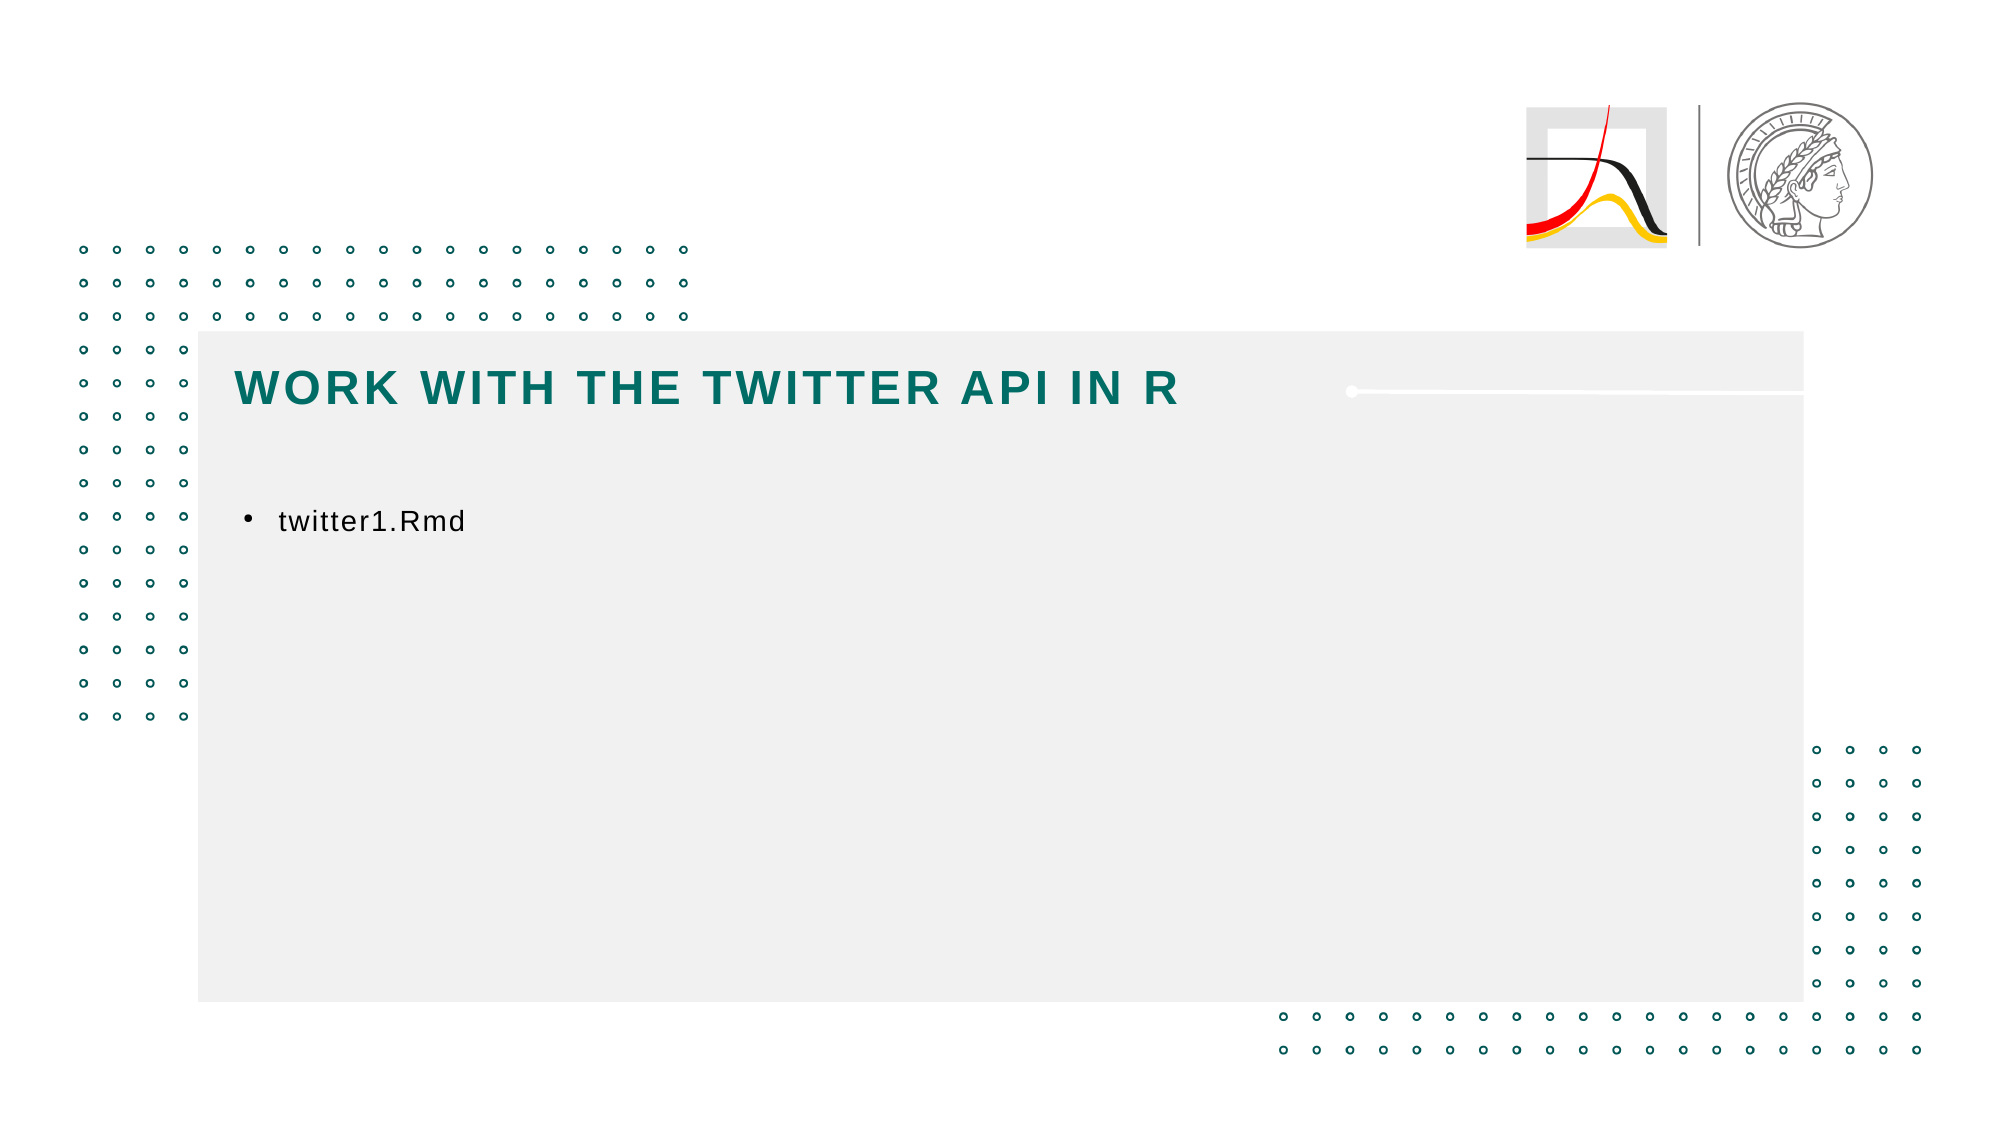

# Work with the Twitter API in R
twitter1.Rmd